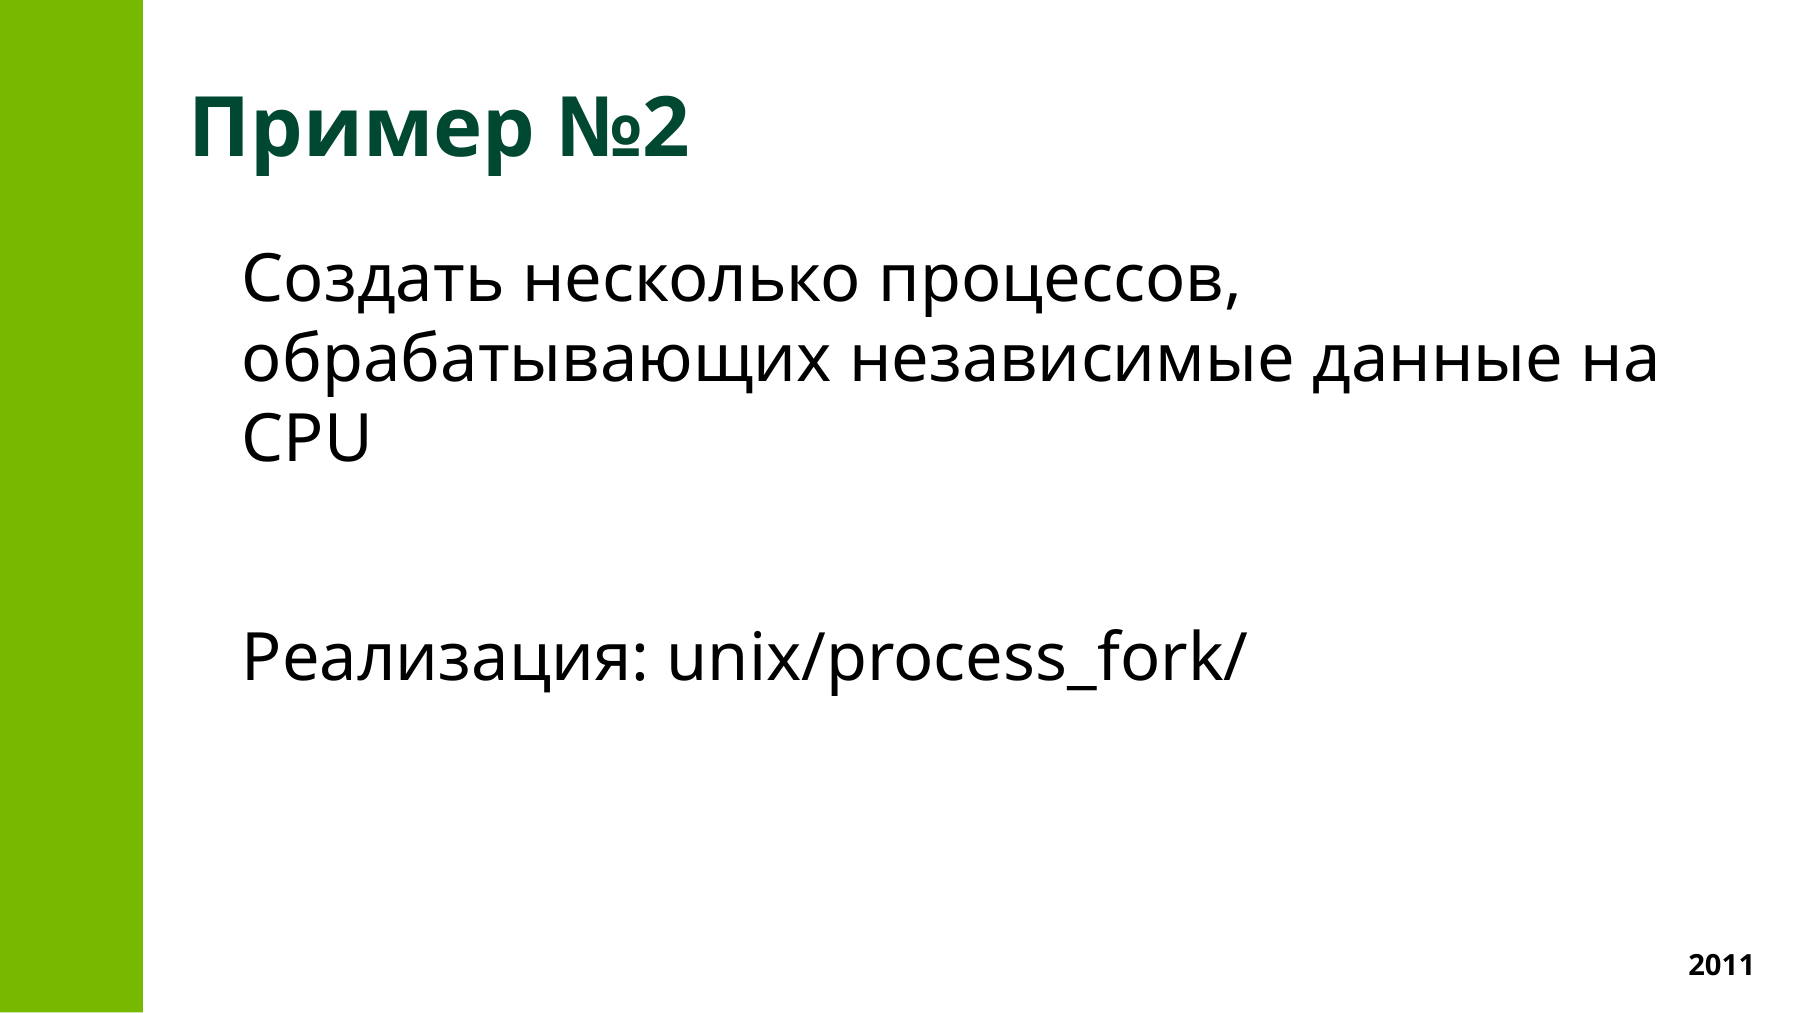

Пример №2
# Создать несколько процессов, обрабатывающих независимые данные на CPU
Реализация: unix/process_fork/